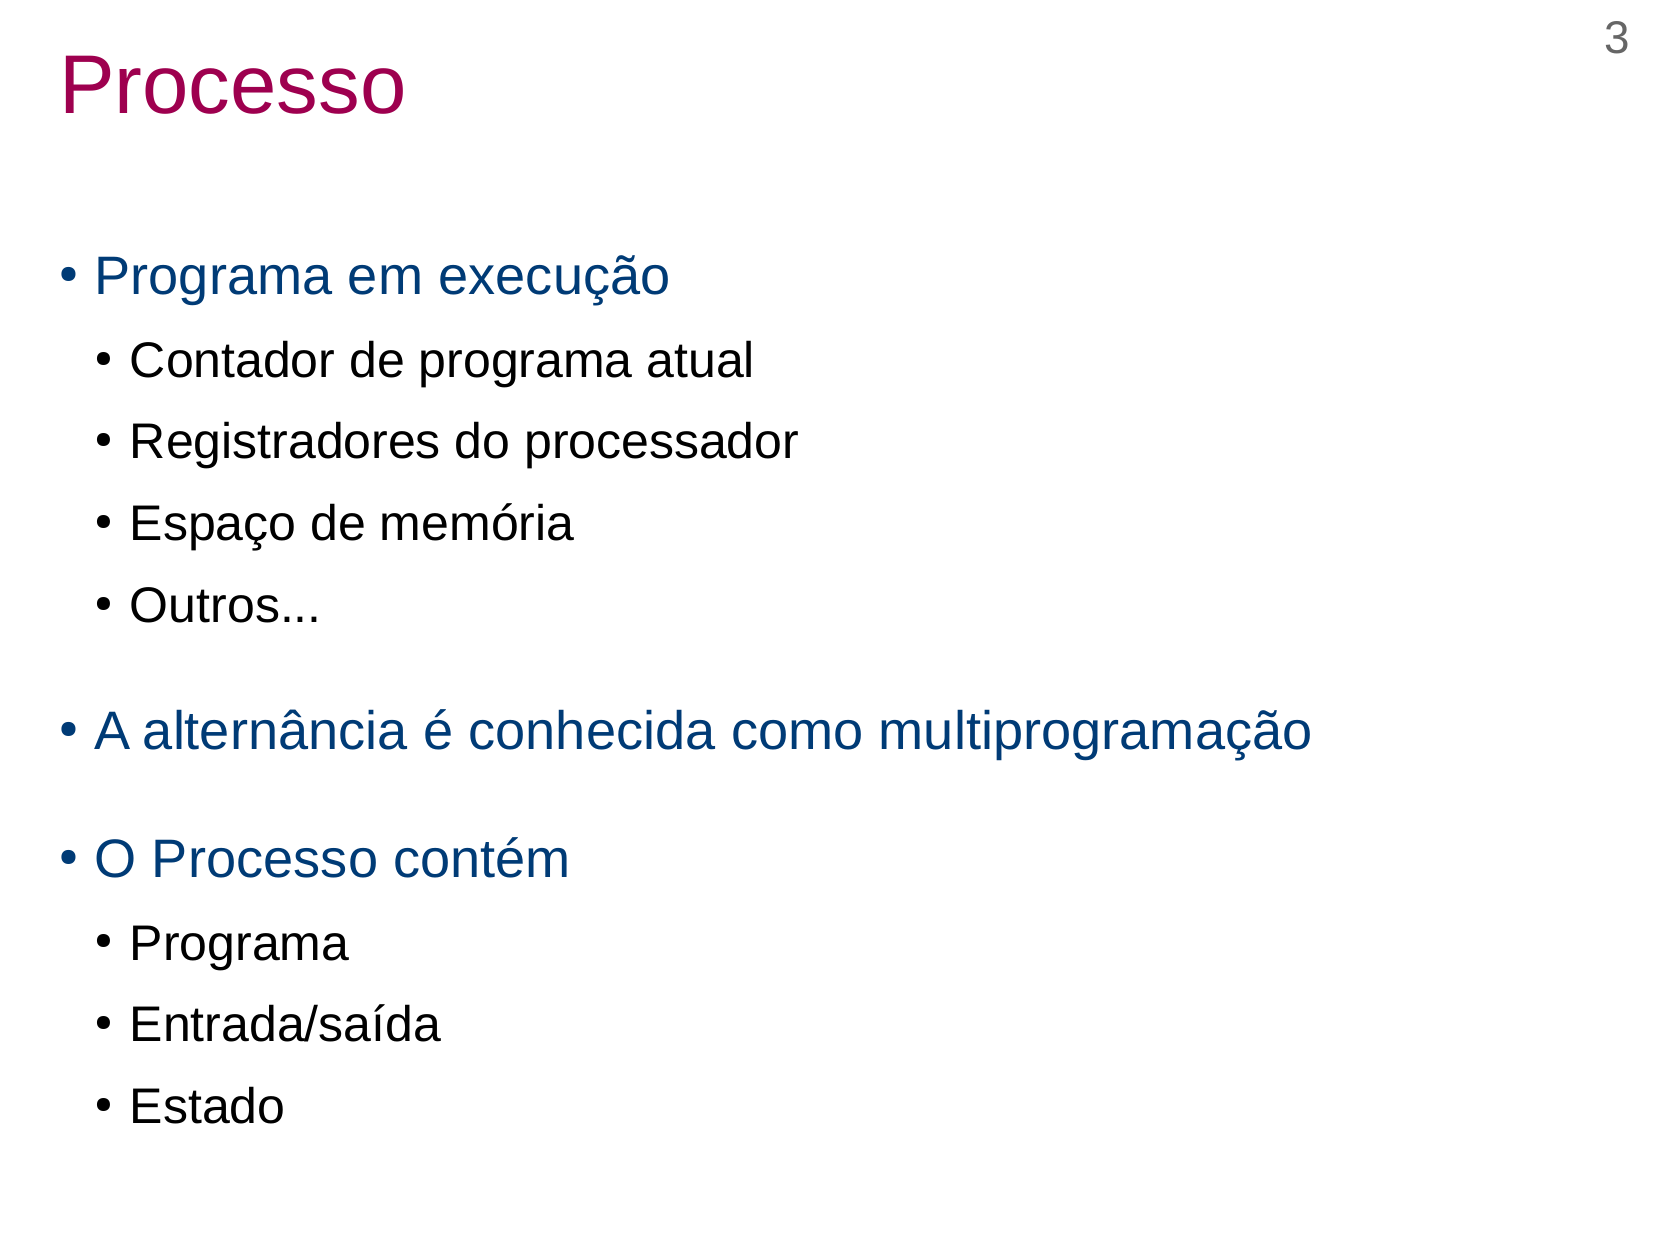

3
# Processo
Programa em execução
Contador de programa atual
Registradores do processador
Espaço de memória
Outros...
A alternância é conhecida como multiprogramação
O Processo contém
Programa
Entrada/saída
Estado